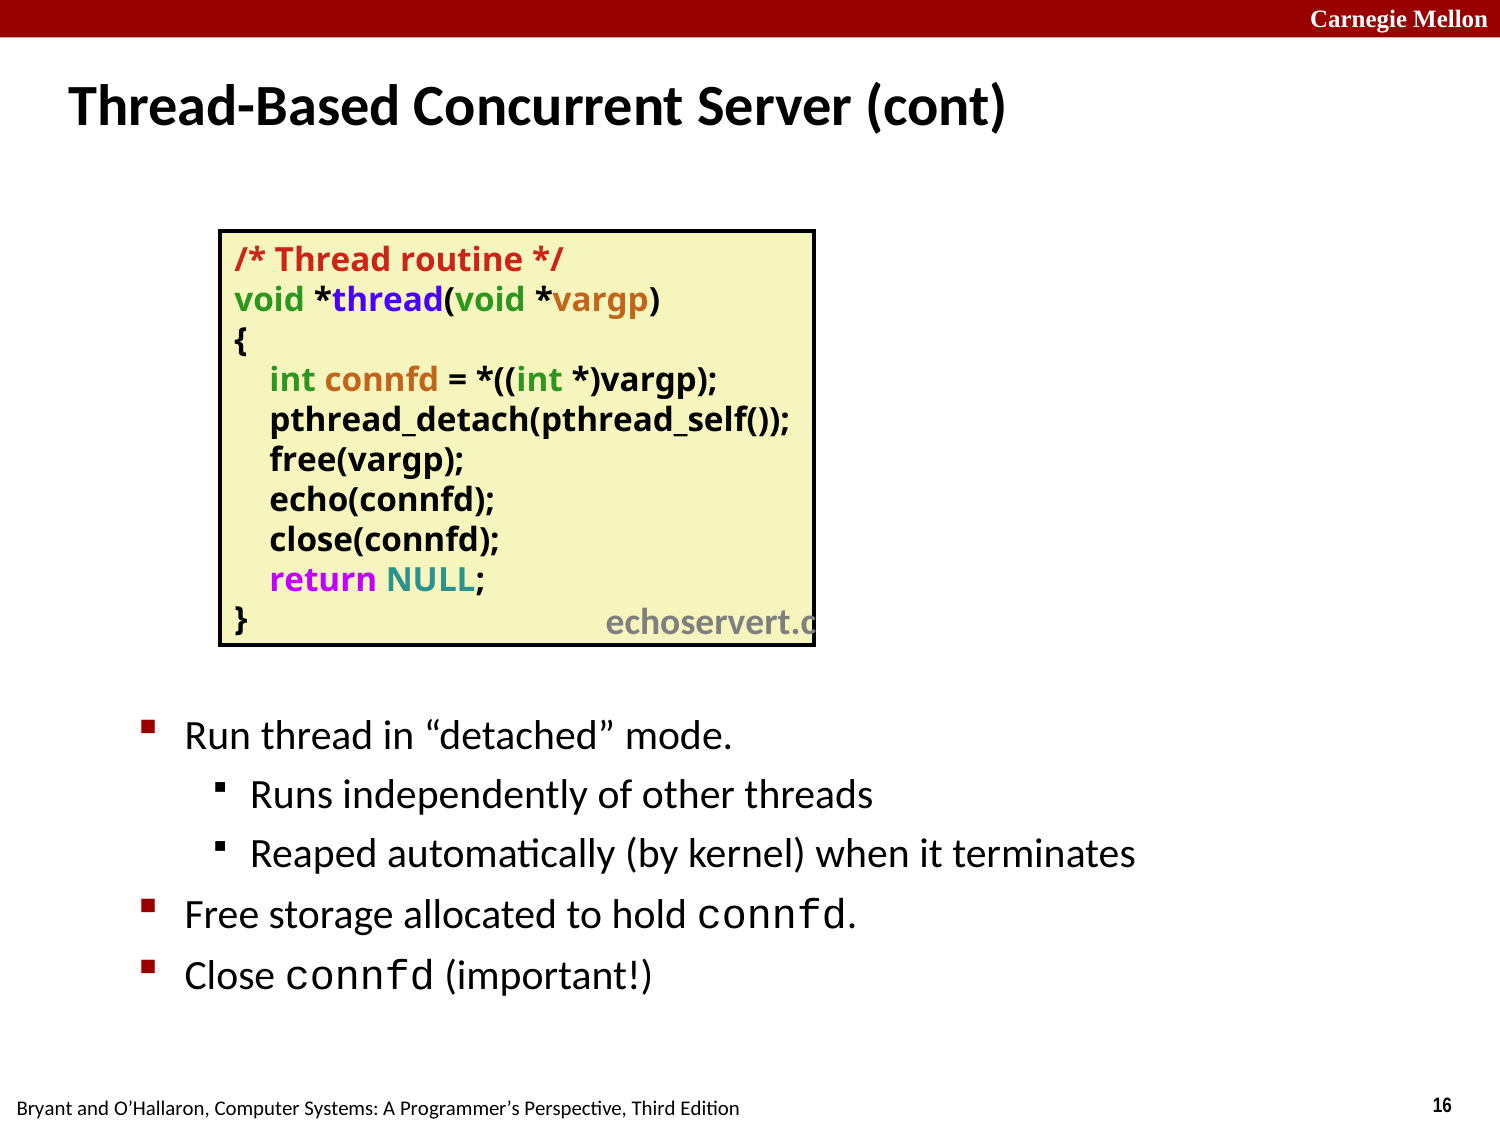

# Thread-Based Concurrent Server (cont)
/* Thread routine */
void *thread(void *vargp)
{
 int connfd = *((int *)vargp);
 pthread_detach(pthread_self());
 free(vargp);
 echo(connfd);
 close(connfd);
 return NULL;
}
echoservert.c
Run thread in “detached” mode.
Runs independently of other threads
Reaped automatically (by kernel) when it terminates
Free storage allocated to hold connfd.
Close connfd (important!)